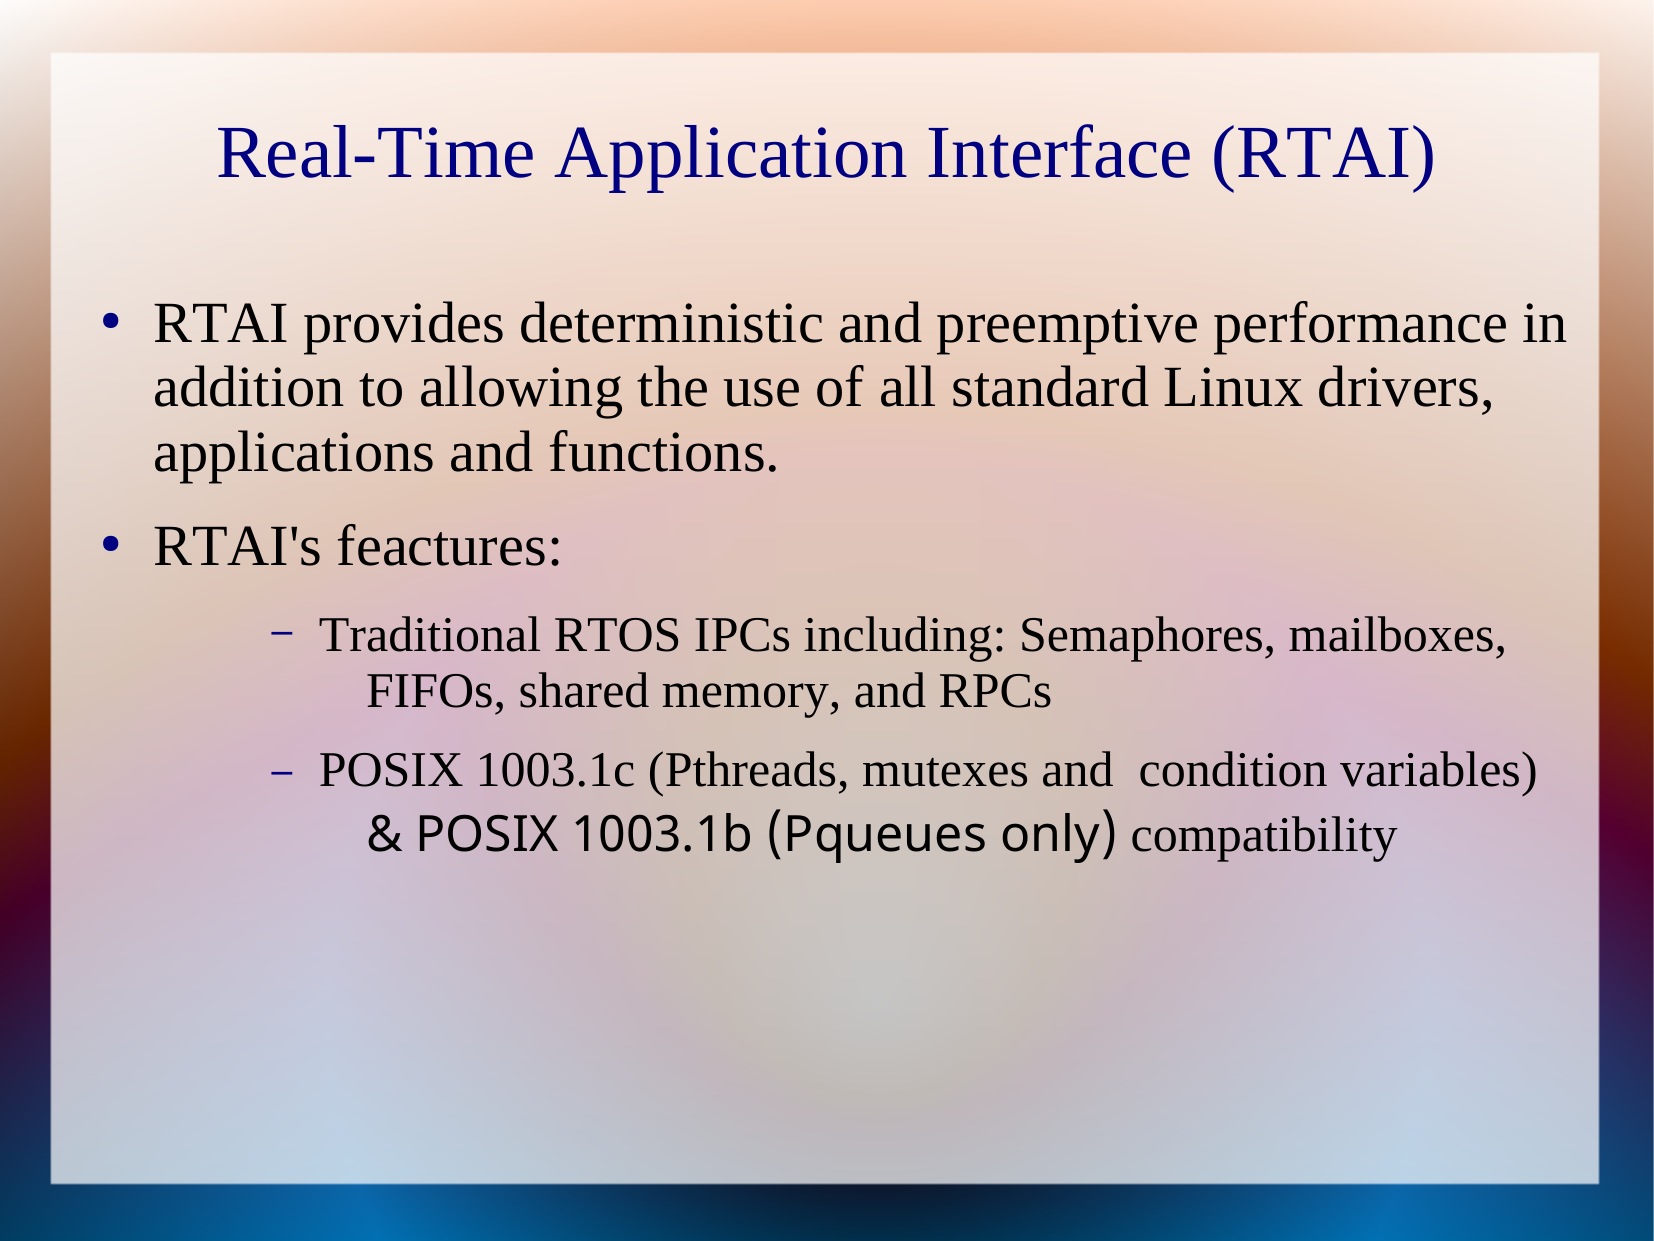

# Real-Time Application Interface (RTAI)‏
RTAI provides deterministic and preemptive performance in addition to allowing the use of all standard Linux drivers, applications and functions.
RTAI's feactures:
Traditional RTOS IPCs including: Semaphores, mailboxes, FIFOs, shared memory, and RPCs
POSIX 1003.1c (Pthreads, mutexes and condition variables)‏ & POSIX 1003.1b (Pqueues only)‏ compatibility